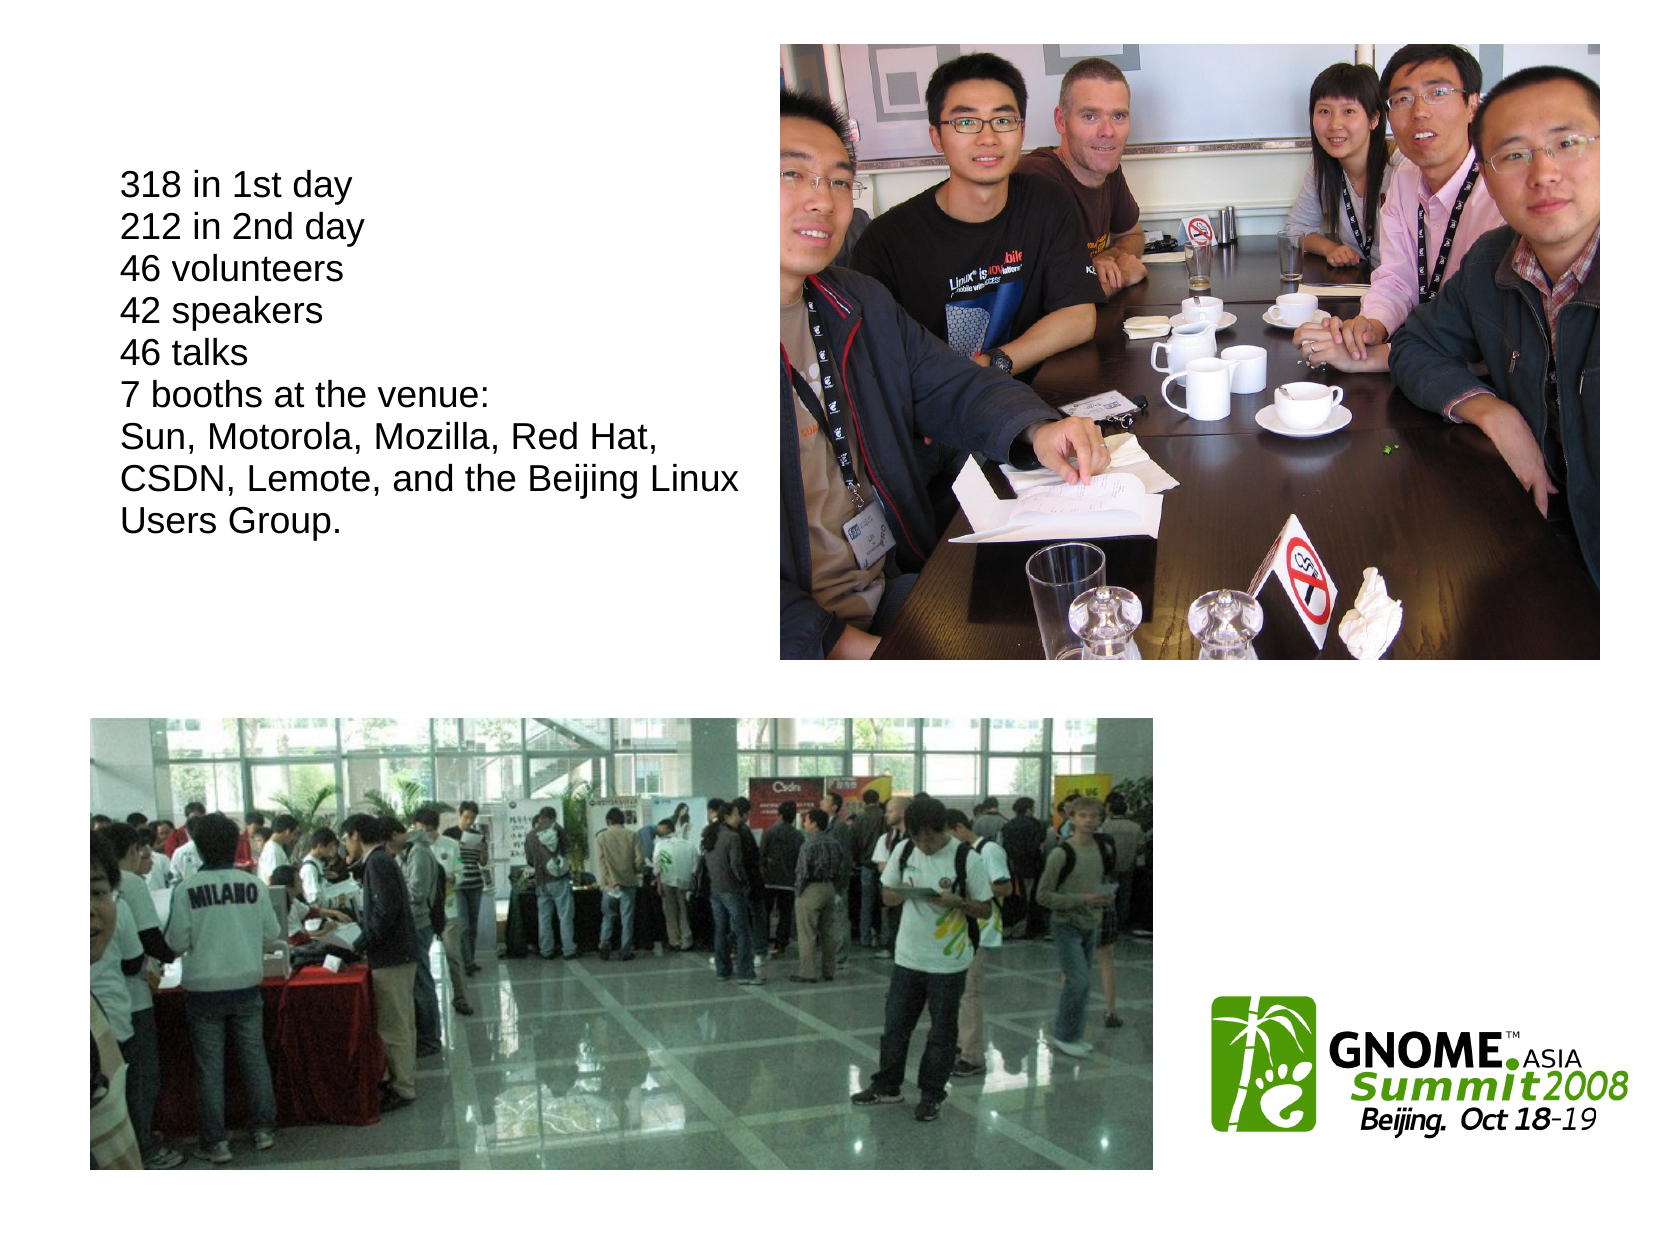

318 in 1st day
212 in 2nd day
46 volunteers
42 speakers
46 talks
7 booths at the venue:
Sun, Motorola, Mozilla, Red Hat, CSDN, Lemote, and the Beijing Linux Users Group.